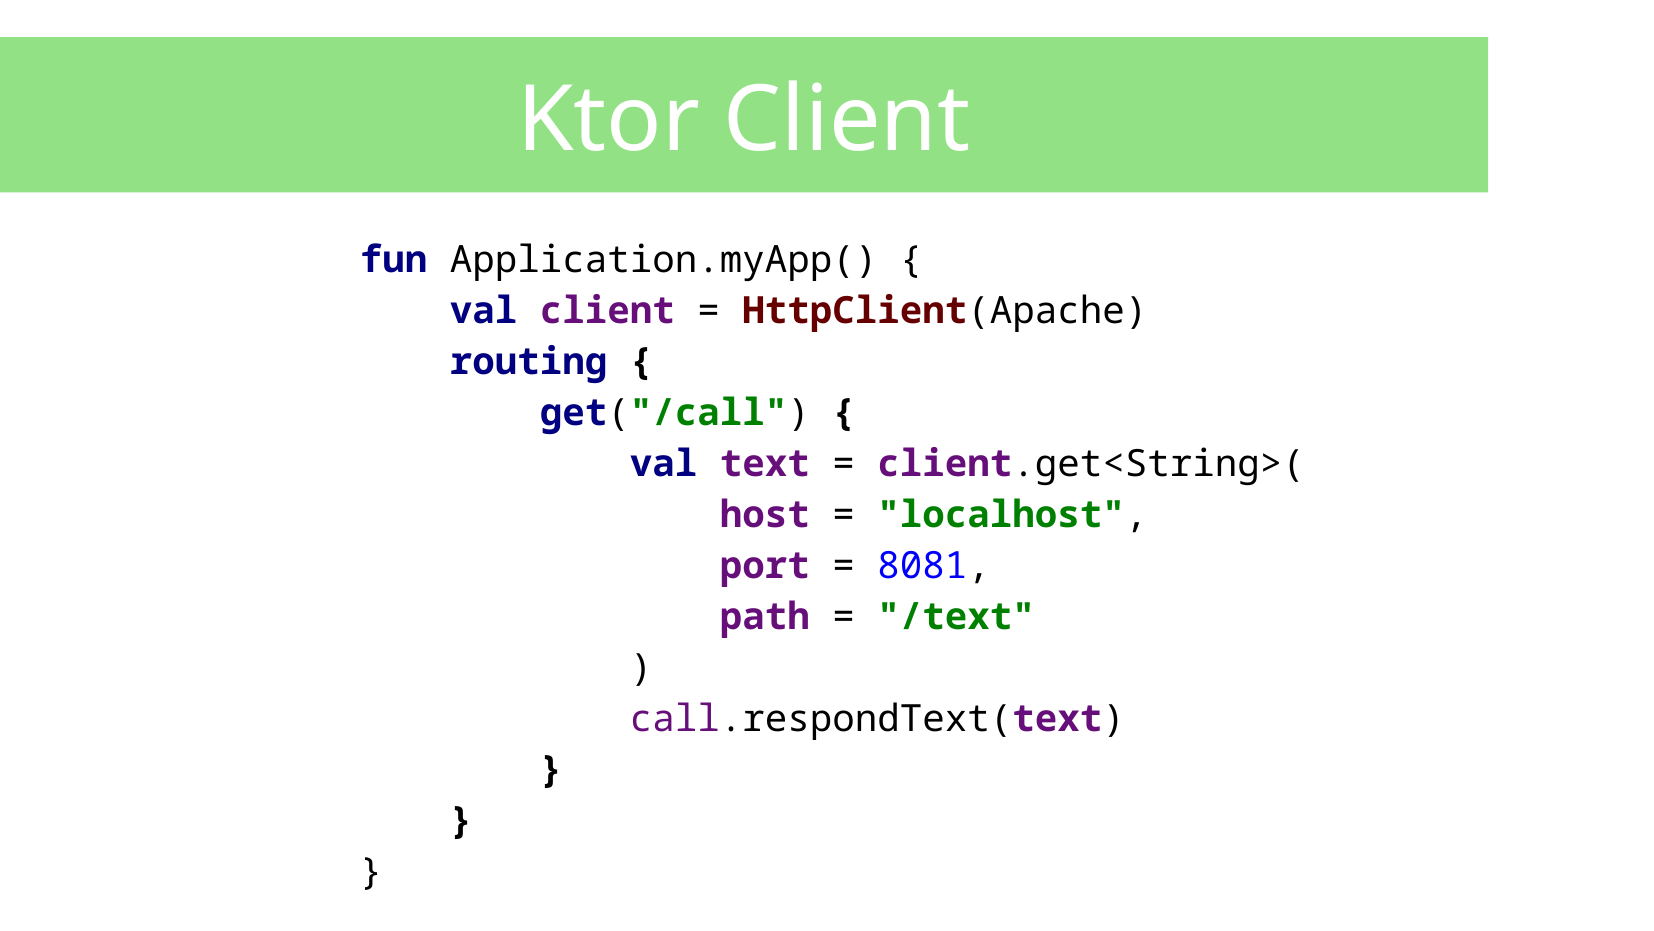

# Ktor Client
fun Application.myApp() {
 val client = HttpClient(Apache)
 routing {
 get("/call") {
 val text = client.get<String>(
 host = "localhost",
 port = 8081,
 path = "/text"
 )
 call.respondText(text)
 }
 }
}